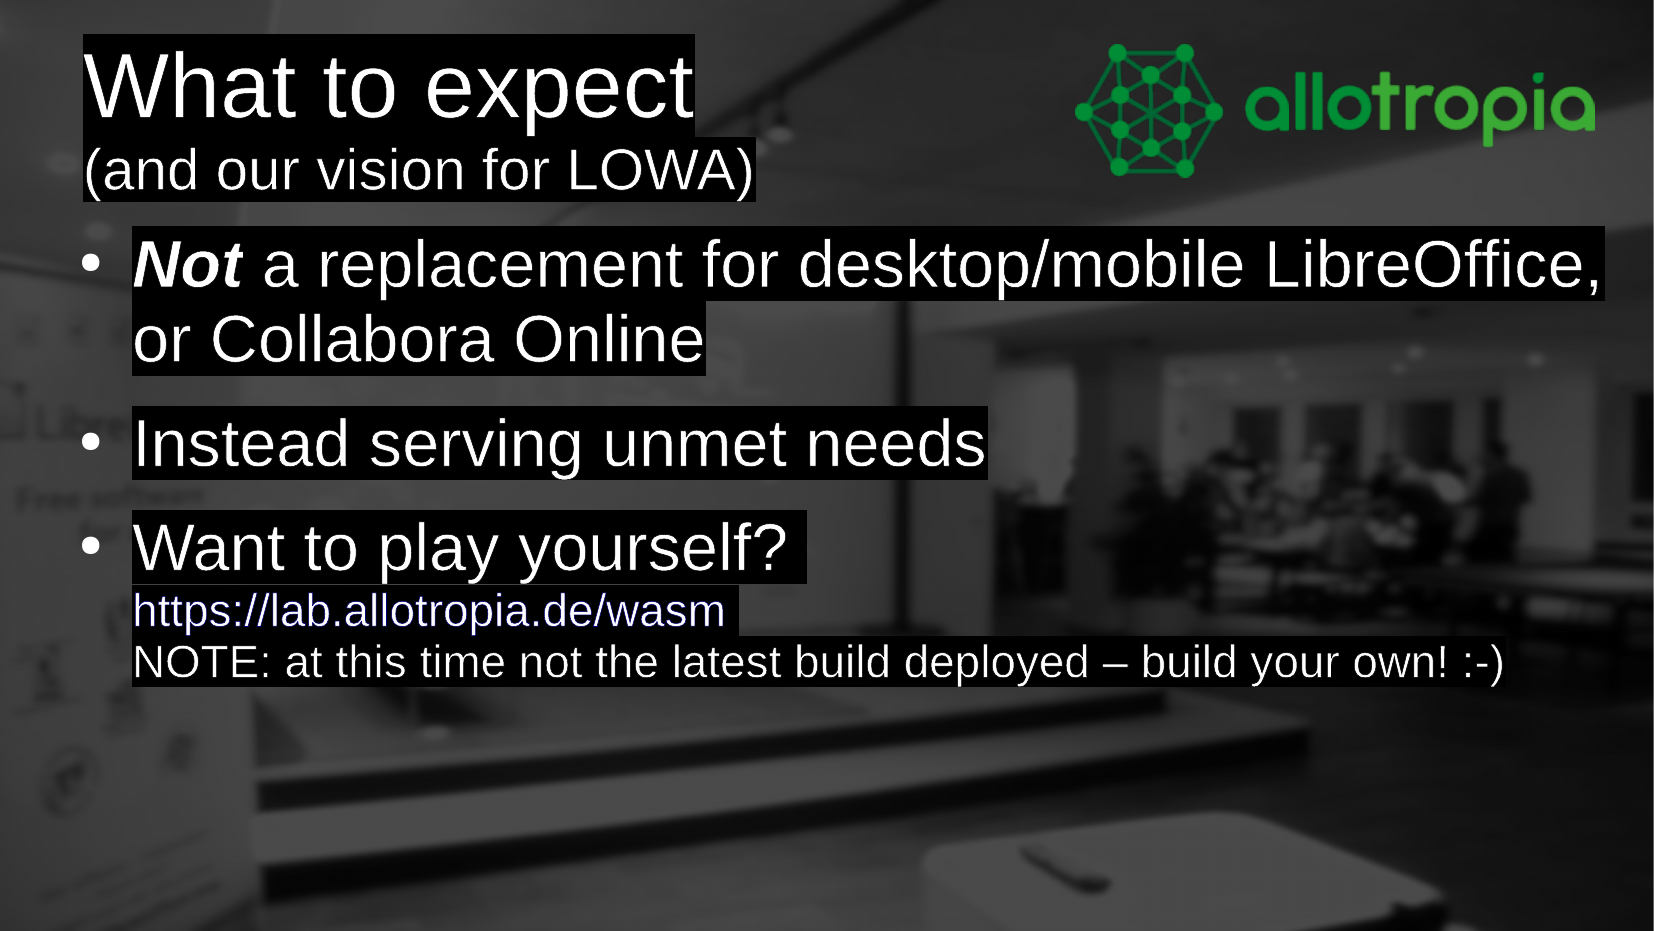

# What to expect (and our vision for LOWA)
Not a replacement for desktop/mobile LibreOffice, or Collabora Online
Instead serving unmet needs
Want to play yourself?
https://lab.allotropia.de/wasm
NOTE: at this time not the latest build deployed – build your own! :-)